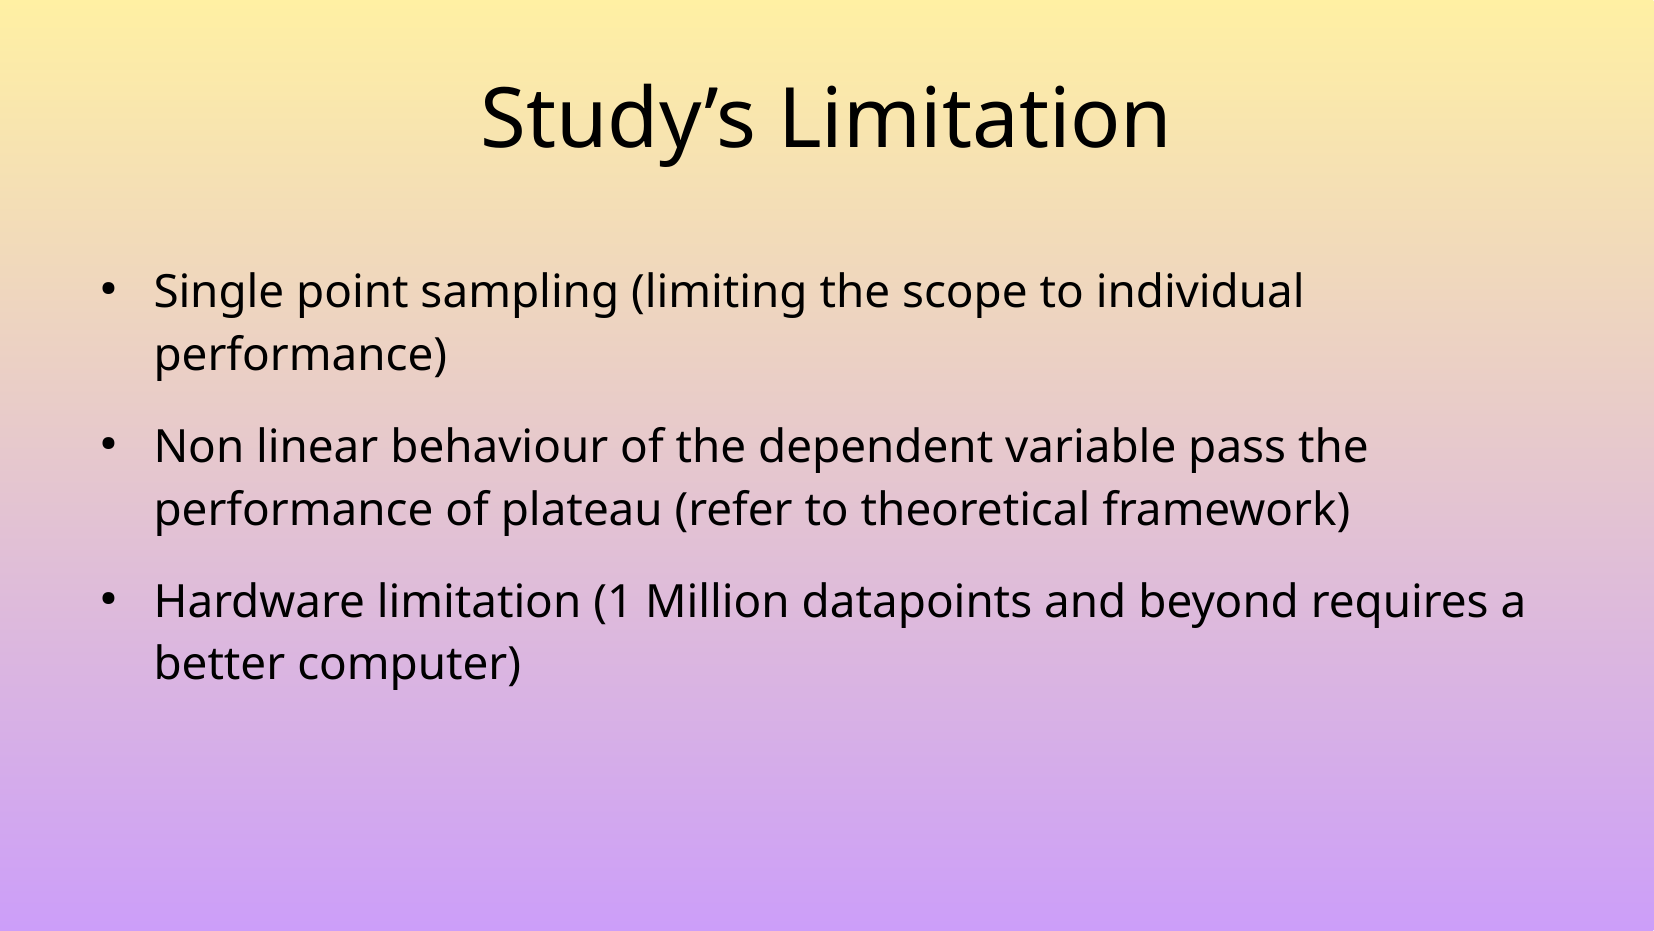

# Study’s Limitation
Single point sampling (limiting the scope to individual performance)
Non linear behaviour of the dependent variable pass the performance of plateau (refer to theoretical framework)
Hardware limitation (1 Million datapoints and beyond requires a better computer)